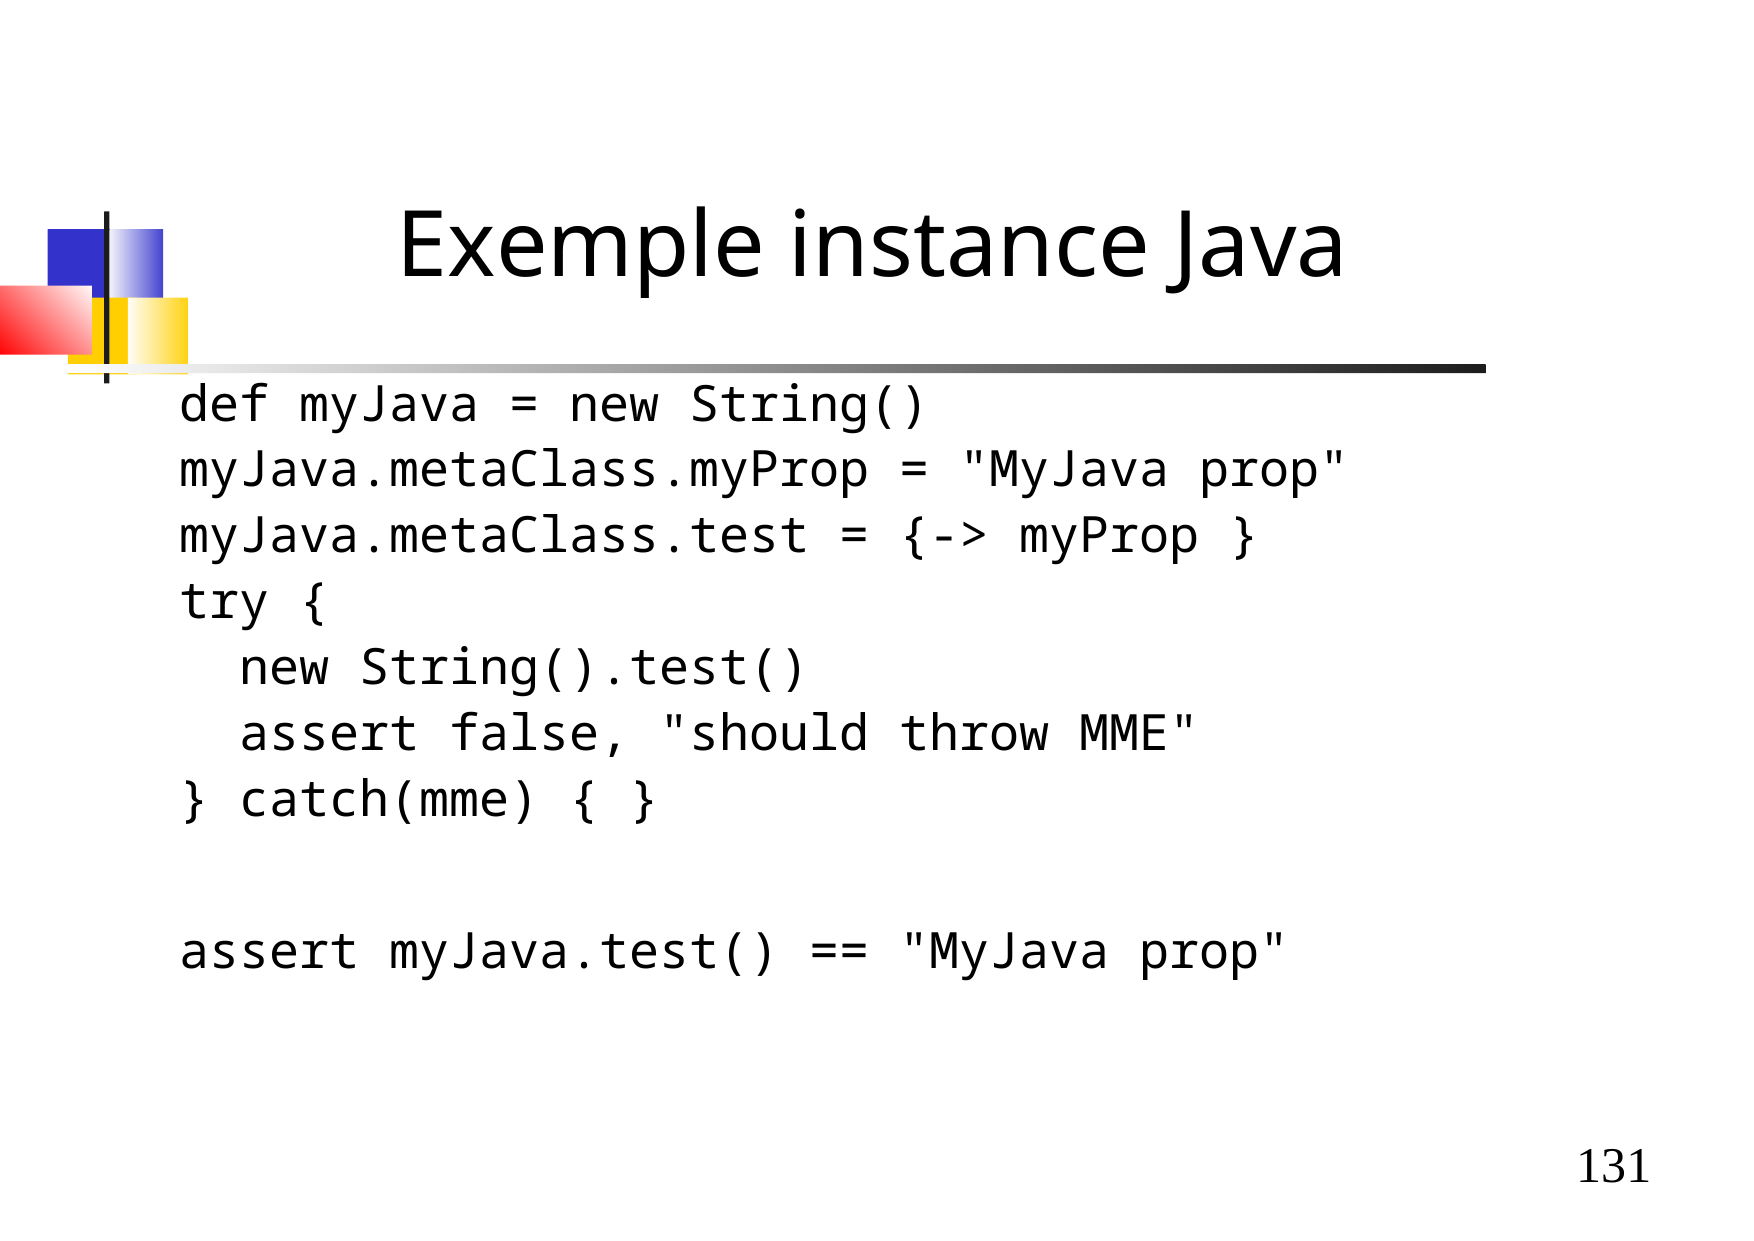

# Exemple instance Java
def myJava = new String()
myJava.metaClass.myProp = "MyJava prop"
myJava.metaClass.test = {-> myProp }
try {
 new String().test()
 assert false, "should throw MME"
} catch(mme) { }
assert myJava.test() == "MyJava prop"